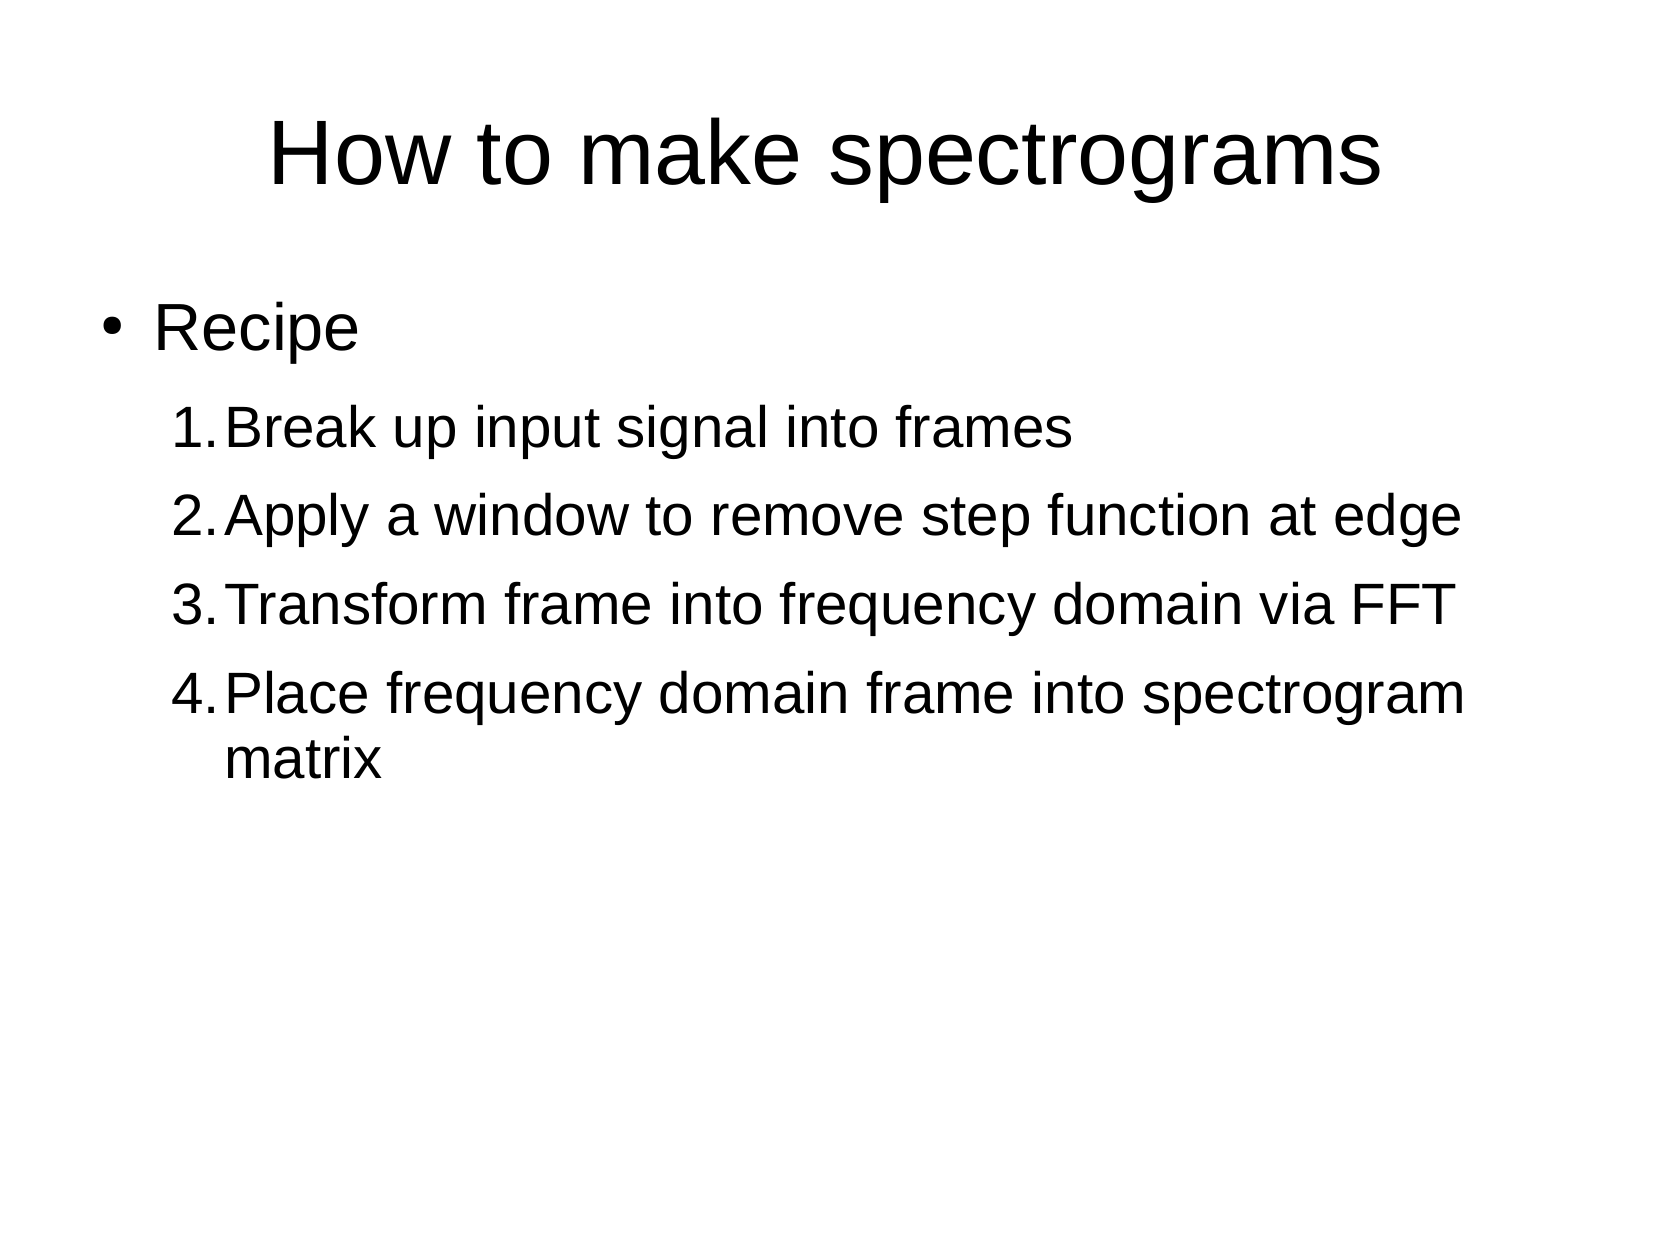

# How to make spectrograms
Recipe
Break up input signal into frames
Apply a window to remove step function at edge
Transform frame into frequency domain via FFT
Place frequency domain frame into spectrogram matrix